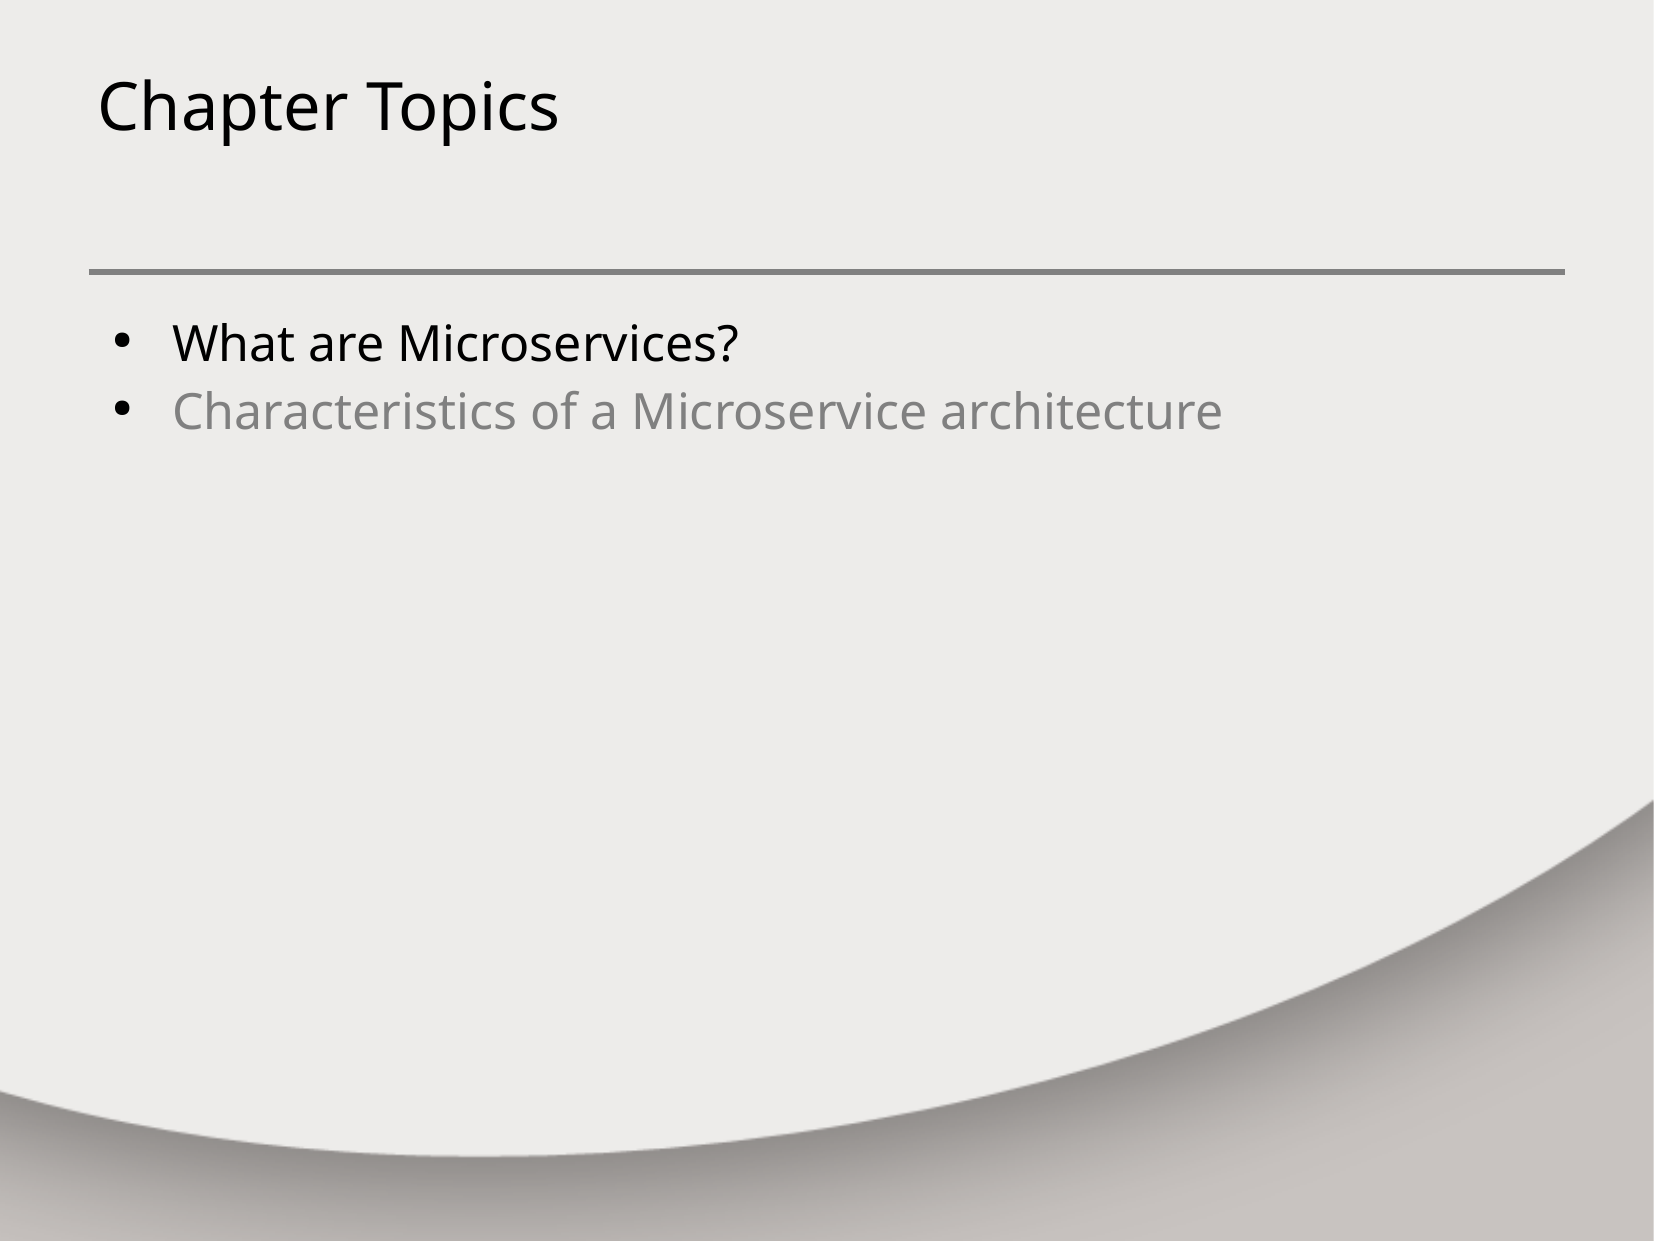

# Chapter Topics
What are Microservices?
Characteristics of a Microservice architecture